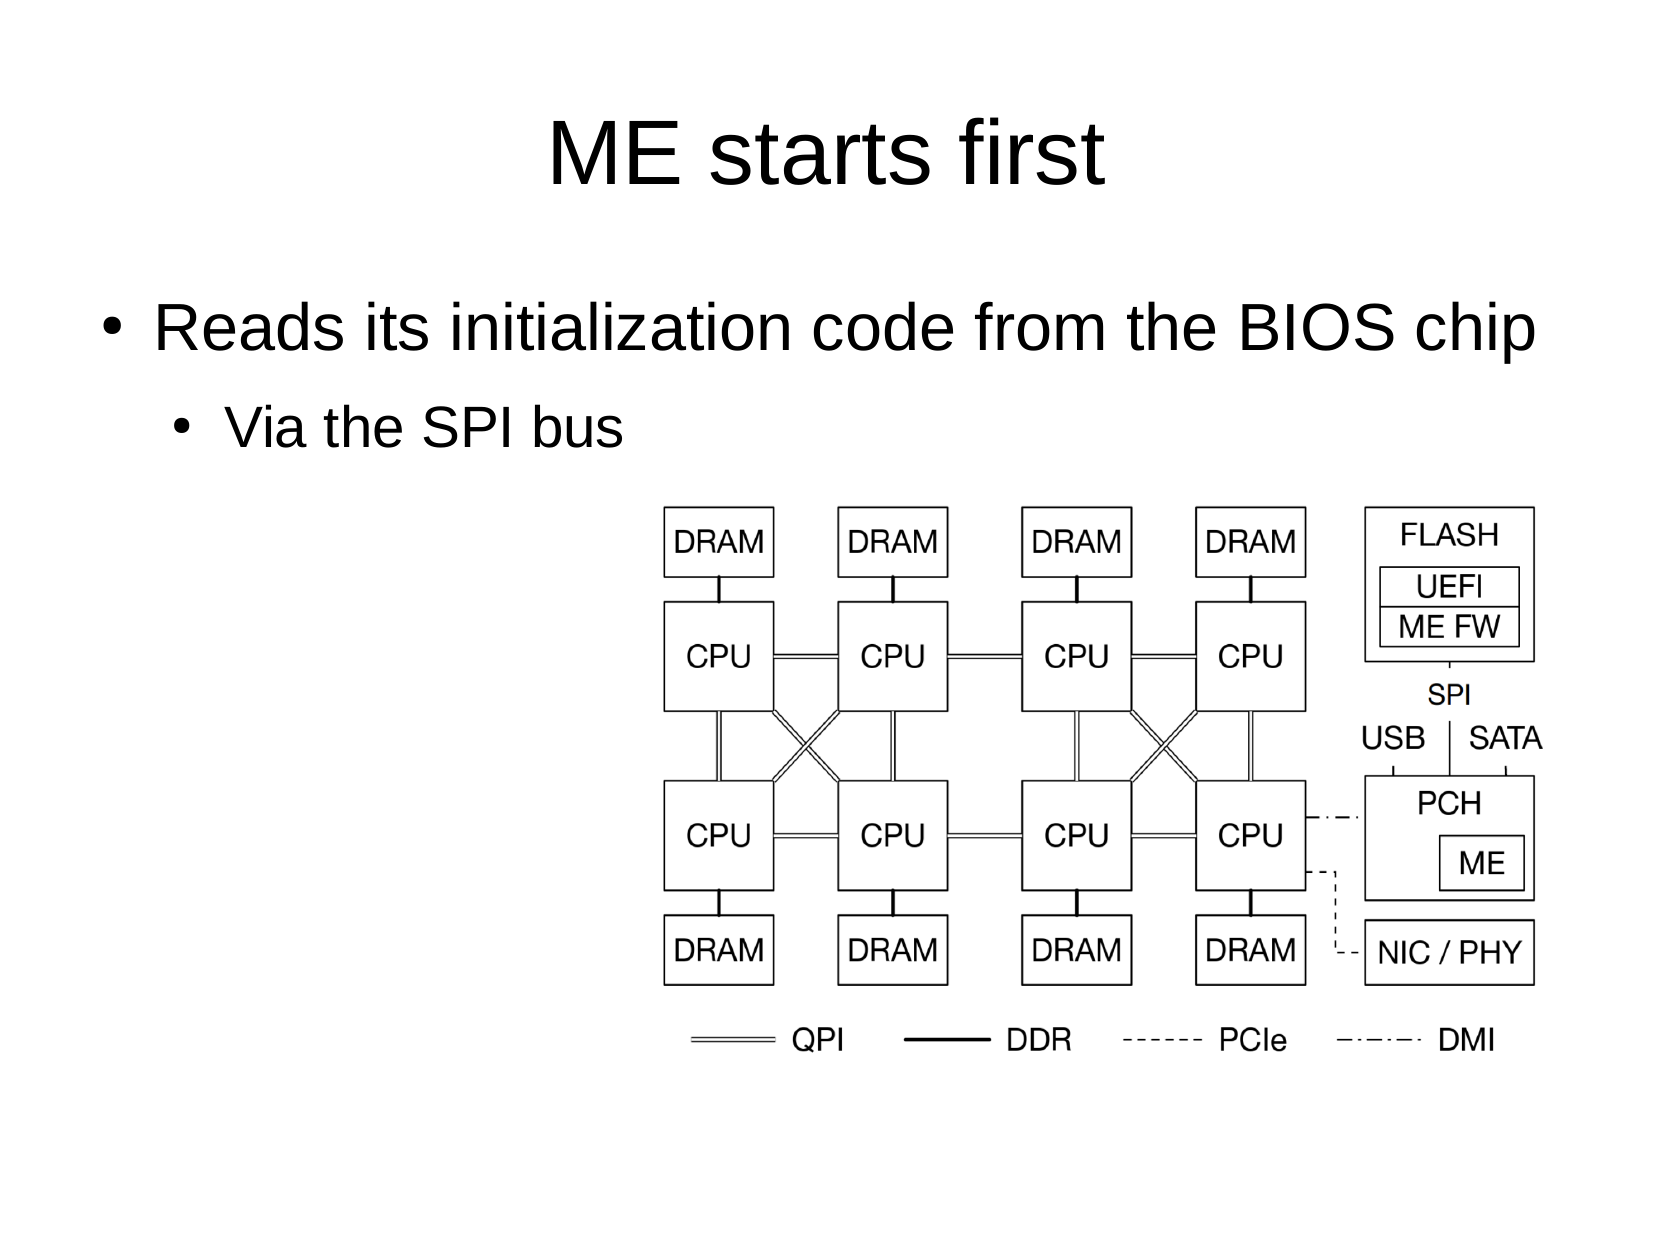

# ME starts first
Reads its initialization code from the BIOS chip
Via the SPI bus